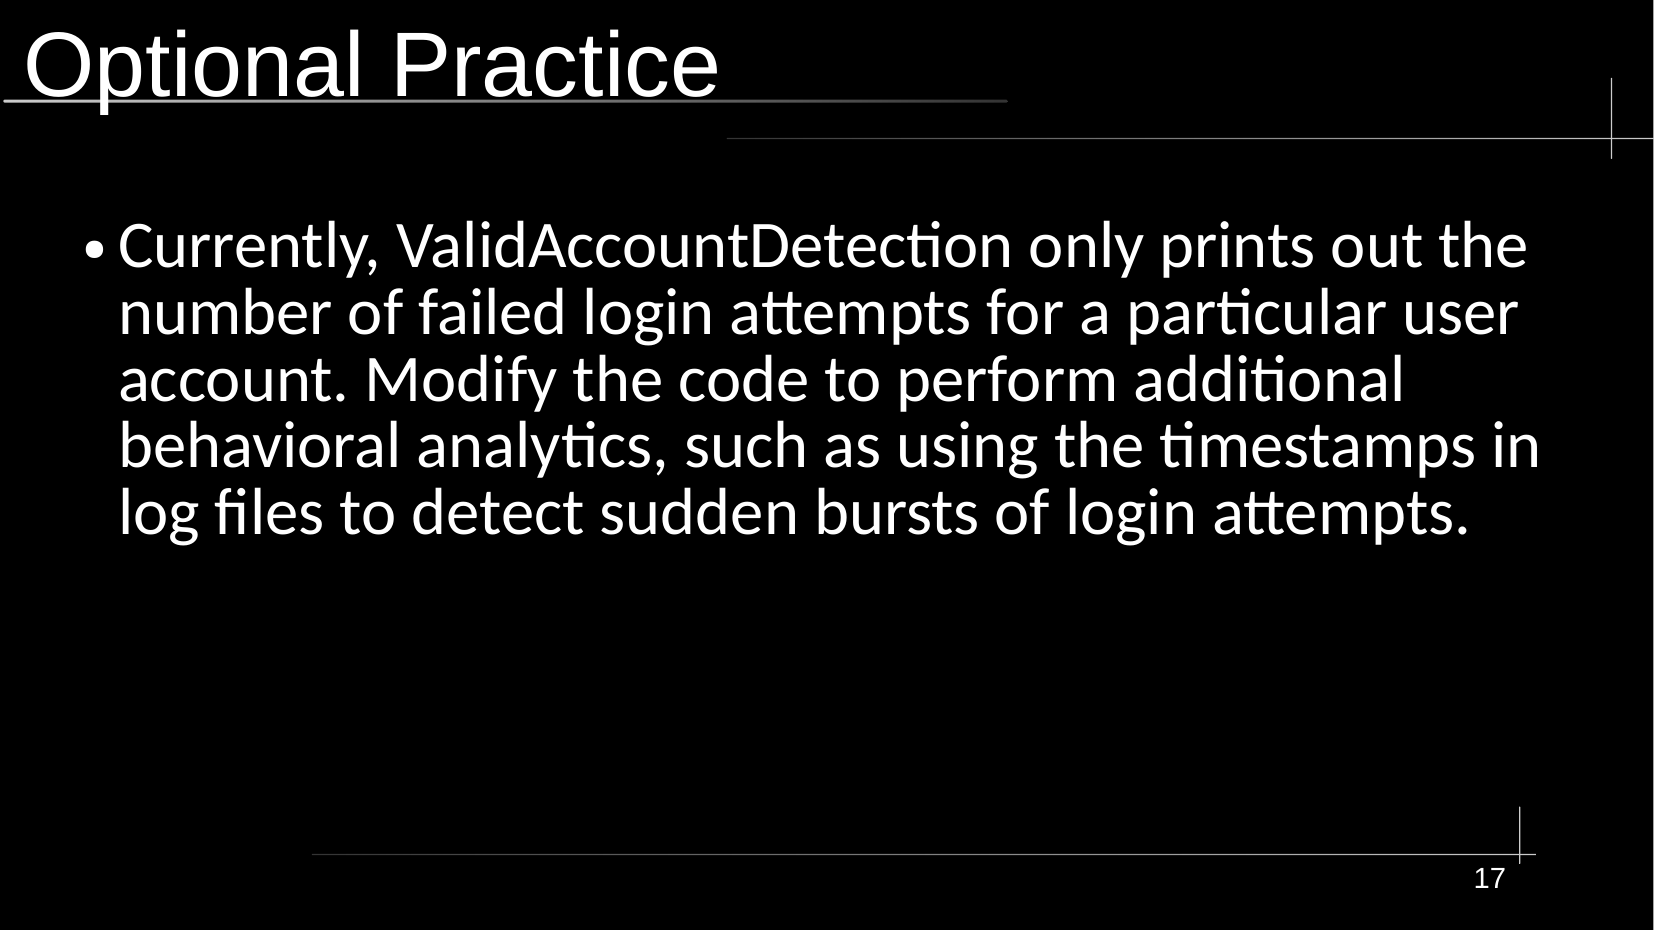

# Optional Practice
Currently, ValidAccountDetection only prints out the number of failed login attempts for a particular user account. Modify the code to perform additional behavioral analytics, such as using the timestamps in log files to detect sudden bursts of login attempts.
17